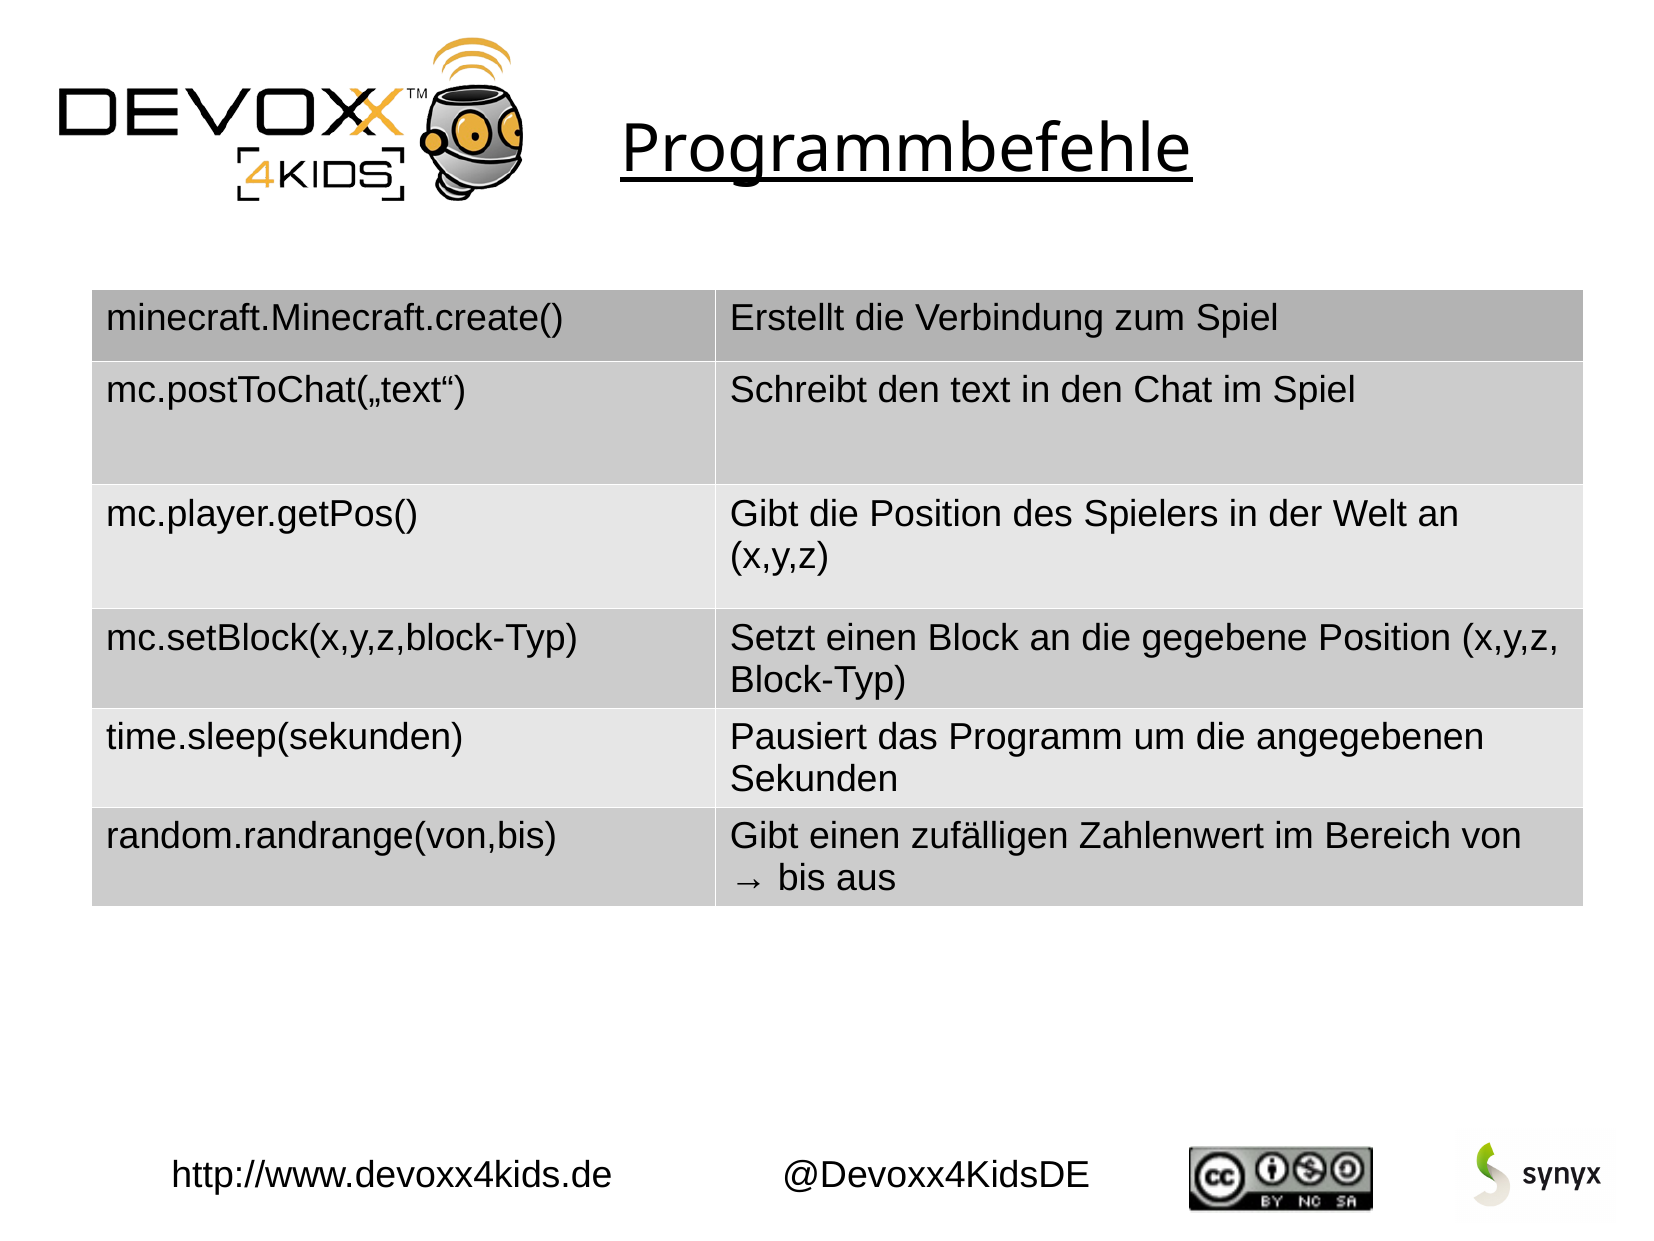

#
Programmbefehle
| minecraft.Minecraft.create() | Erstellt die Verbindung zum Spiel |
| --- | --- |
| mc.postToChat(„text“) | Schreibt den text in den Chat im Spiel |
| mc.player.getPos() | Gibt die Position des Spielers in der Welt an (x,y,z) |
| mc.setBlock(x,y,z,block-Typ) | Setzt einen Block an die gegebene Position (x,y,z, Block-Typ) |
| time.sleep(sekunden) | Pausiert das Programm um die angegebenen Sekunden |
| random.randrange(von,bis) | Gibt einen zufälligen Zahlenwert im Bereich von → bis aus |